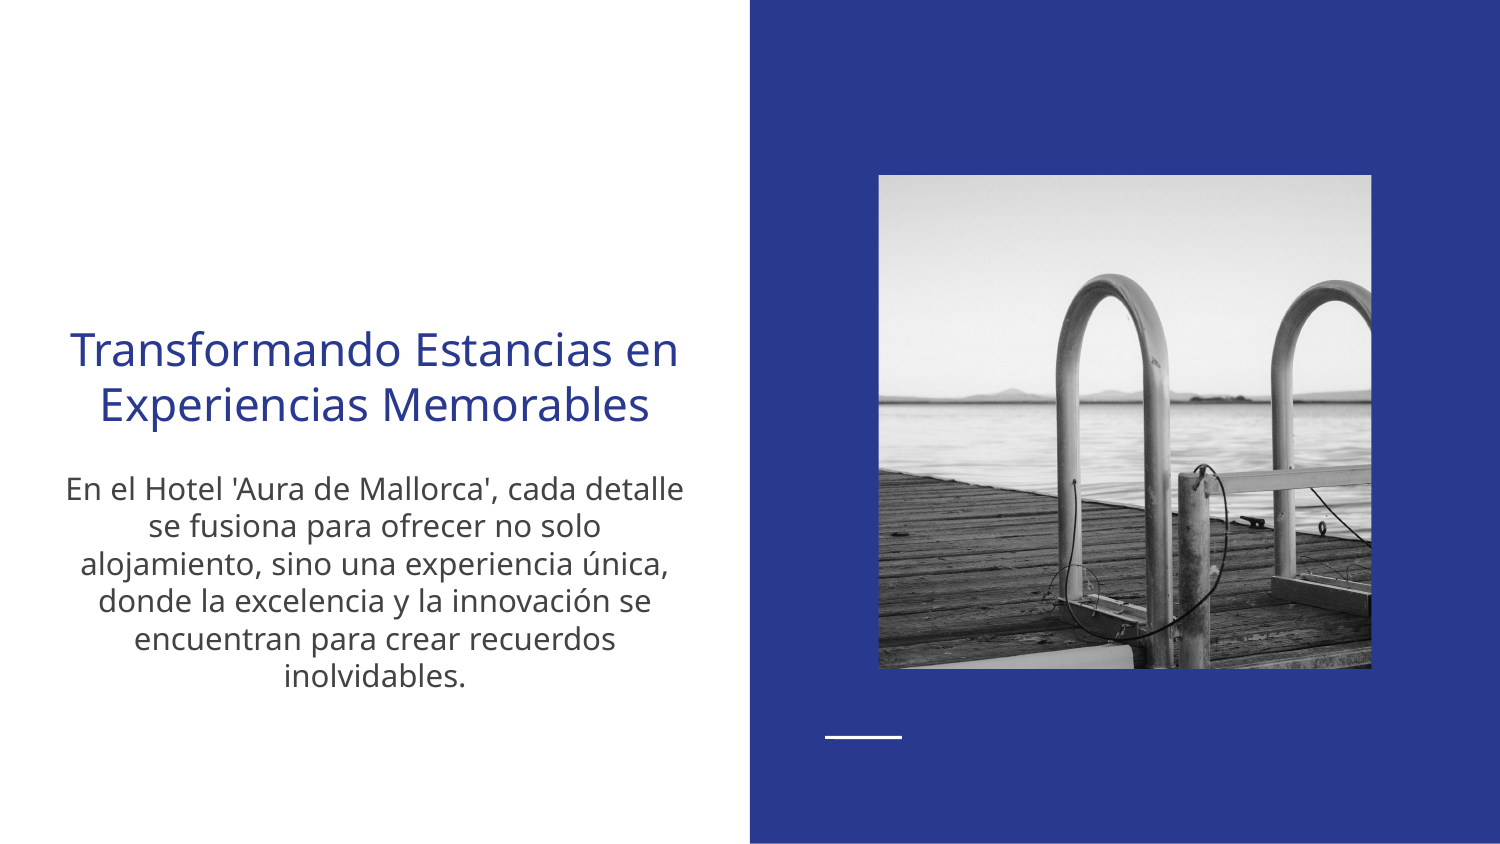

# Transformando Estancias en Experiencias Memorables
En el Hotel 'Aura de Mallorca', cada detalle se fusiona para ofrecer no solo alojamiento, sino una experiencia única, donde la excelencia y la innovación se encuentran para crear recuerdos inolvidables.